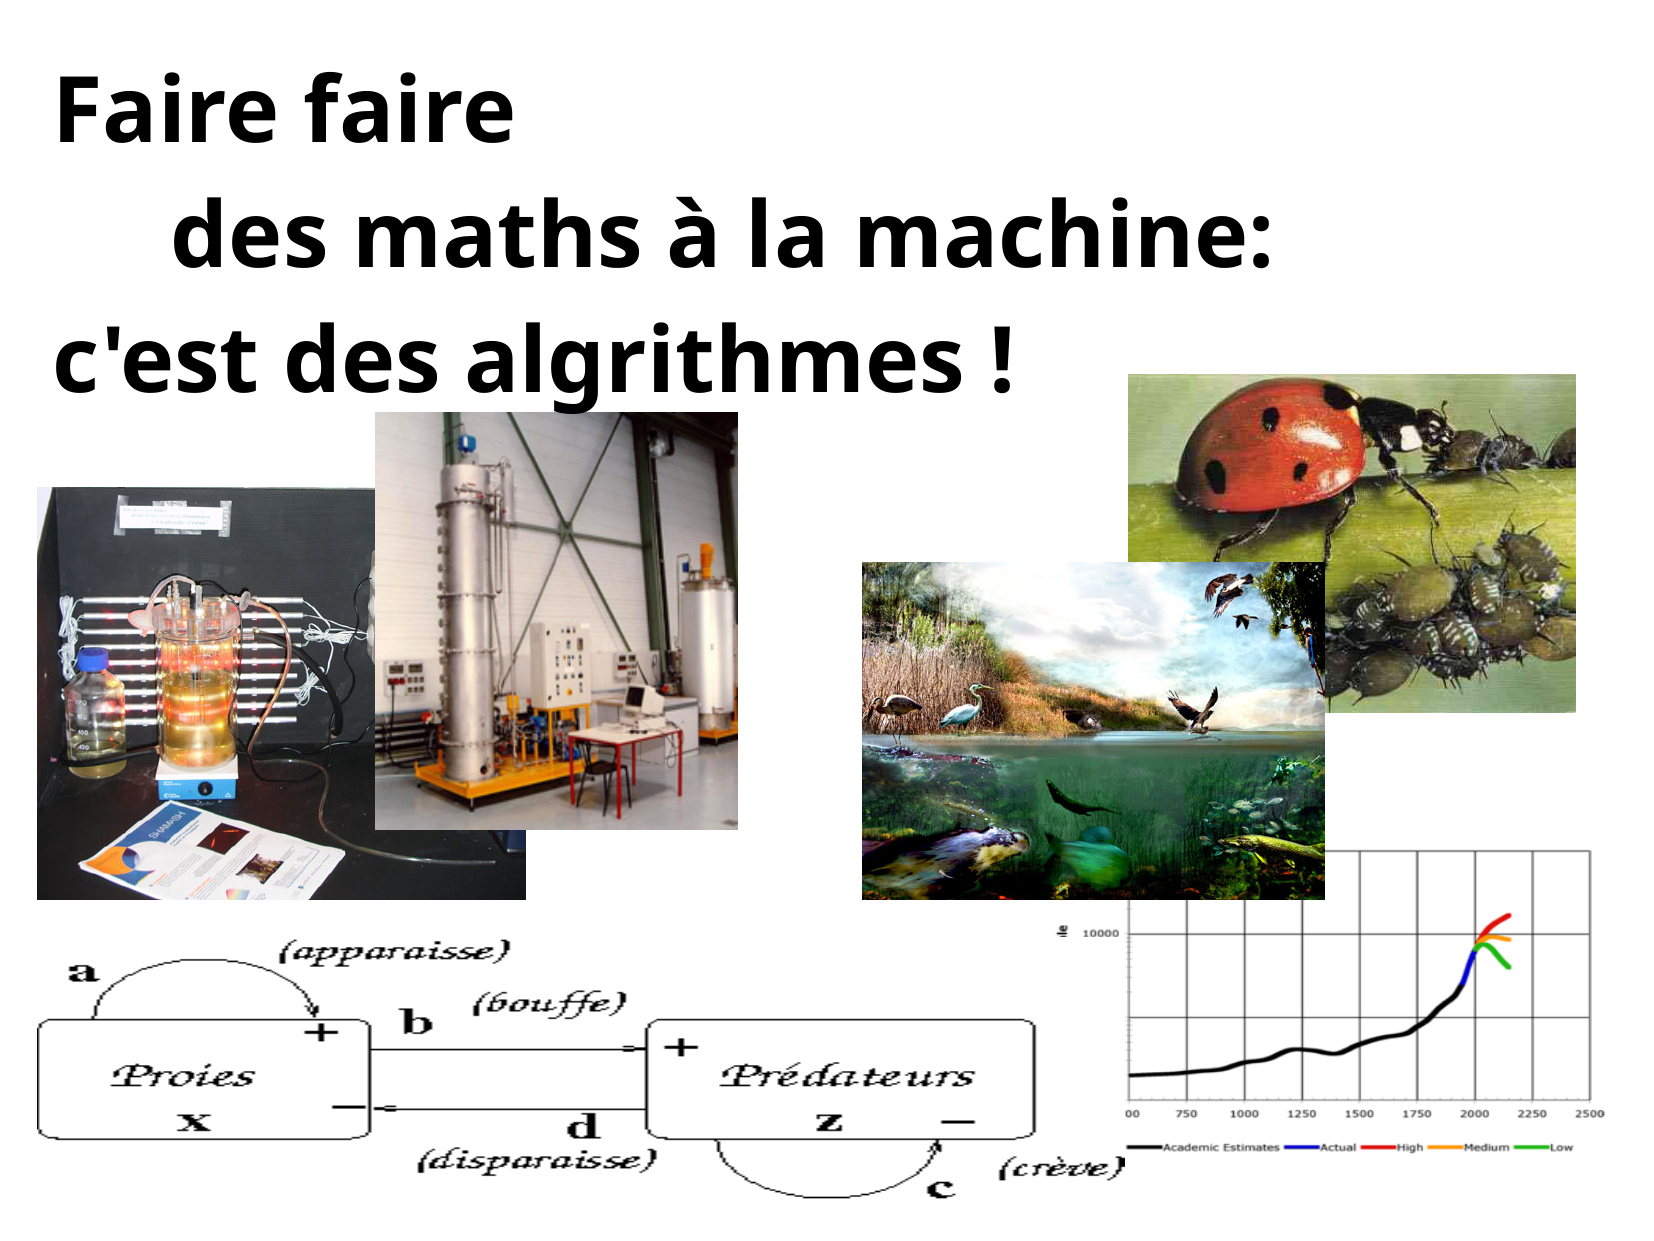

Faire faire
 des maths à la machine:
c'est des algrithmes !